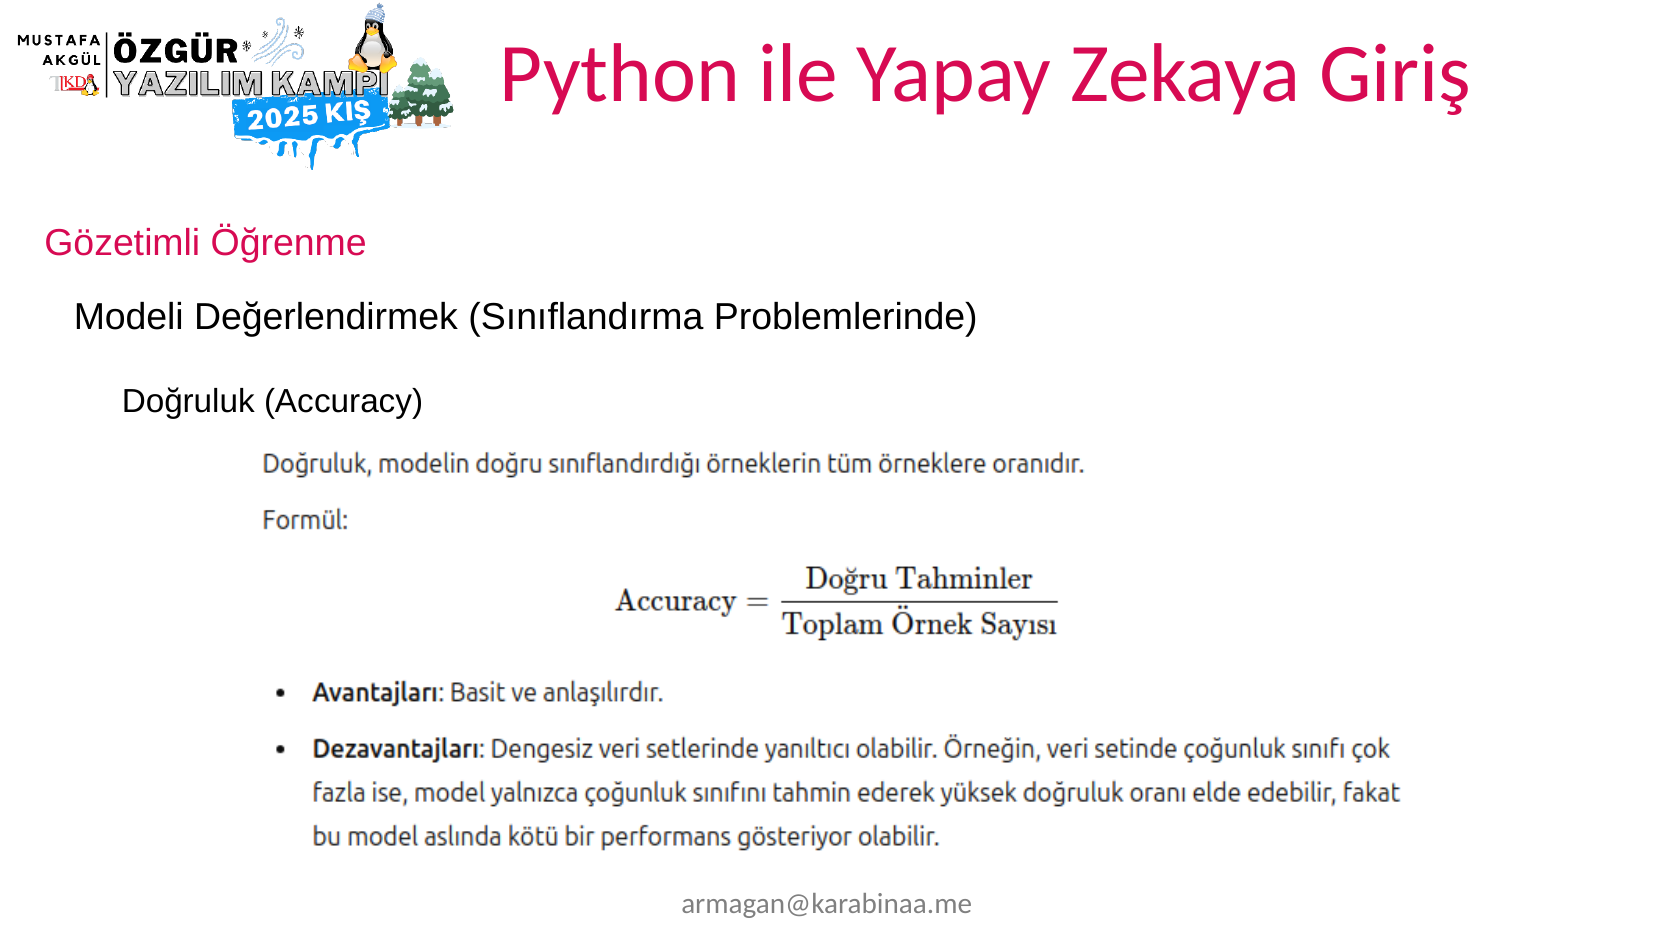

Python ile Yapay Zekaya Giriş
Gözetimli Öğrenme
Modeli Değerlendirmek (Sınıflandırma Problemlerinde)
Doğruluk (Accuracy)
armagan@karabinaa.me